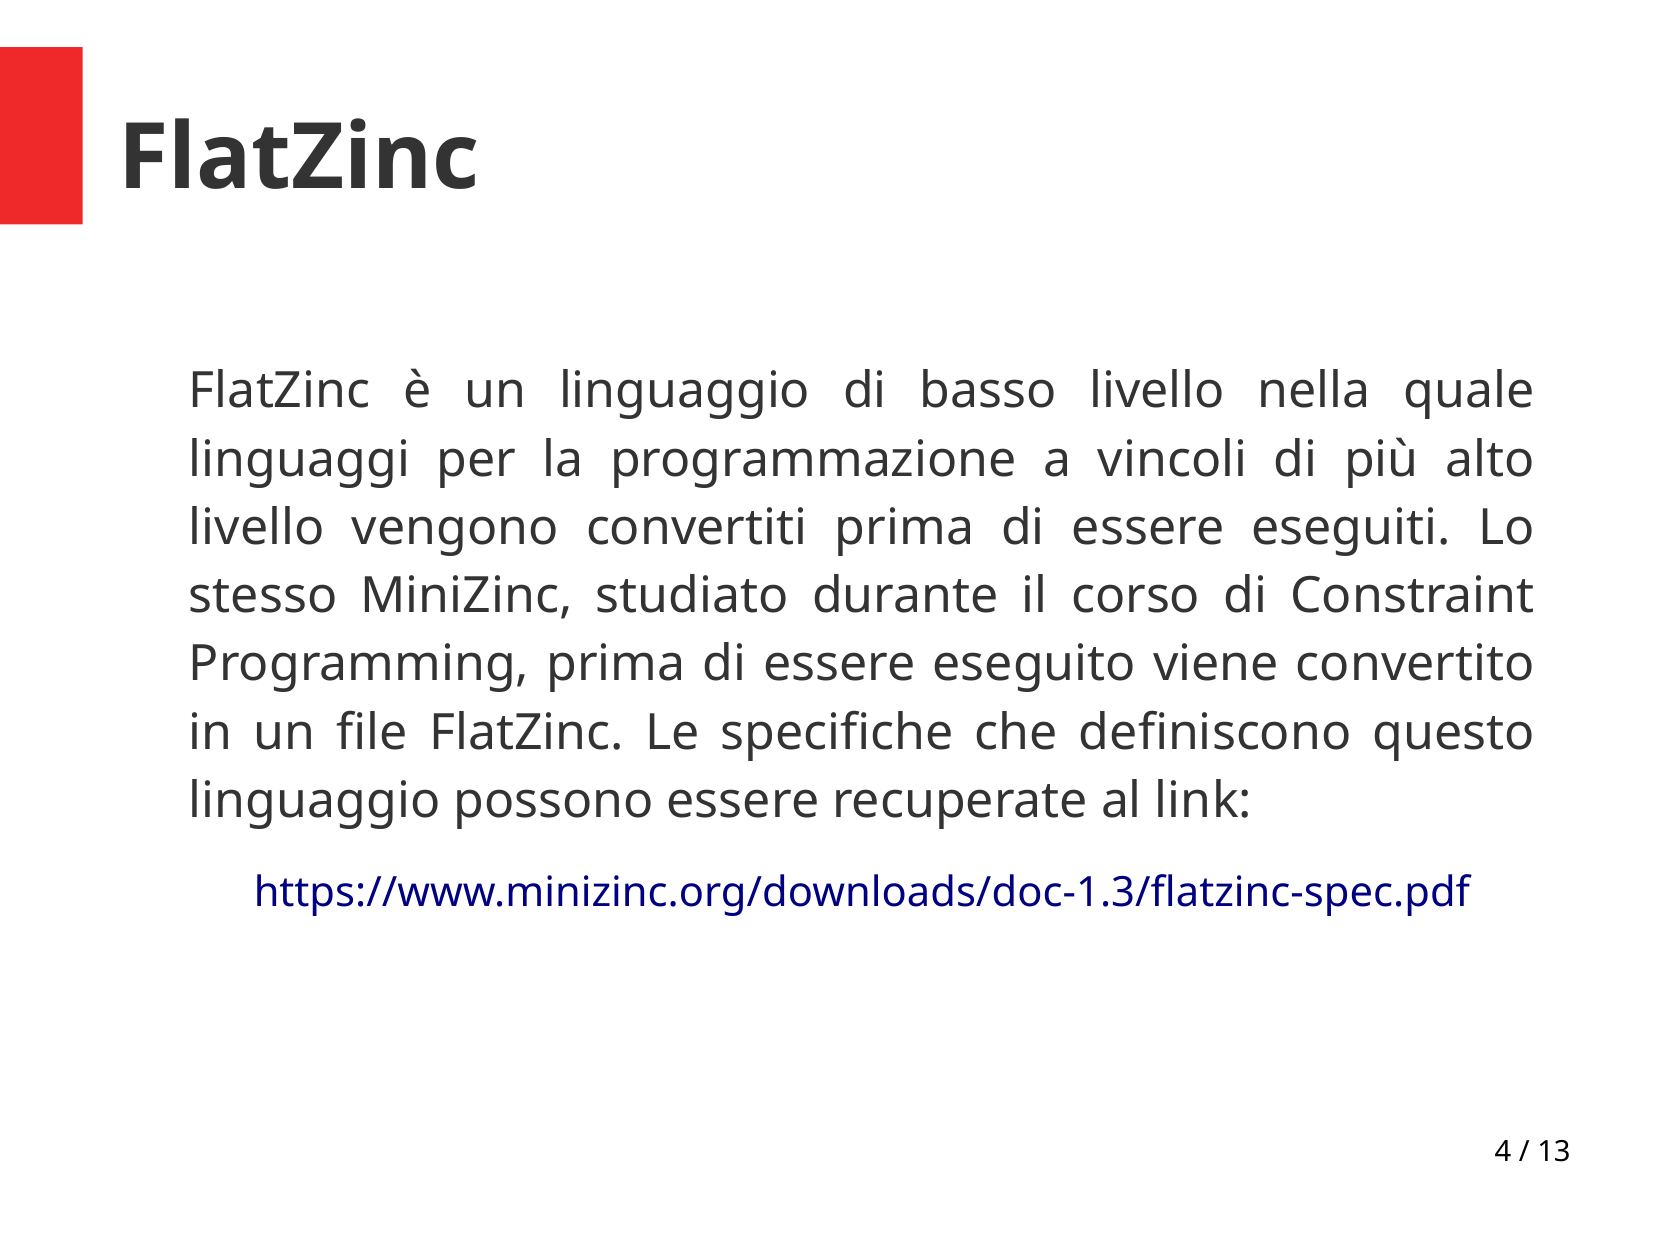

# FlatZinc
FlatZinc è un linguaggio di basso livello nella quale linguaggi per la programmazione a vincoli di più alto livello vengono convertiti prima di essere eseguiti. Lo stesso MiniZinc, studiato durante il corso di Constraint Programming, prima di essere eseguito viene convertito in un file FlatZinc. Le specifiche che definiscono questo linguaggio possono essere recuperate al link:
https://www.minizinc.org/downloads/doc-1.3/flatzinc-spec.pdf
4